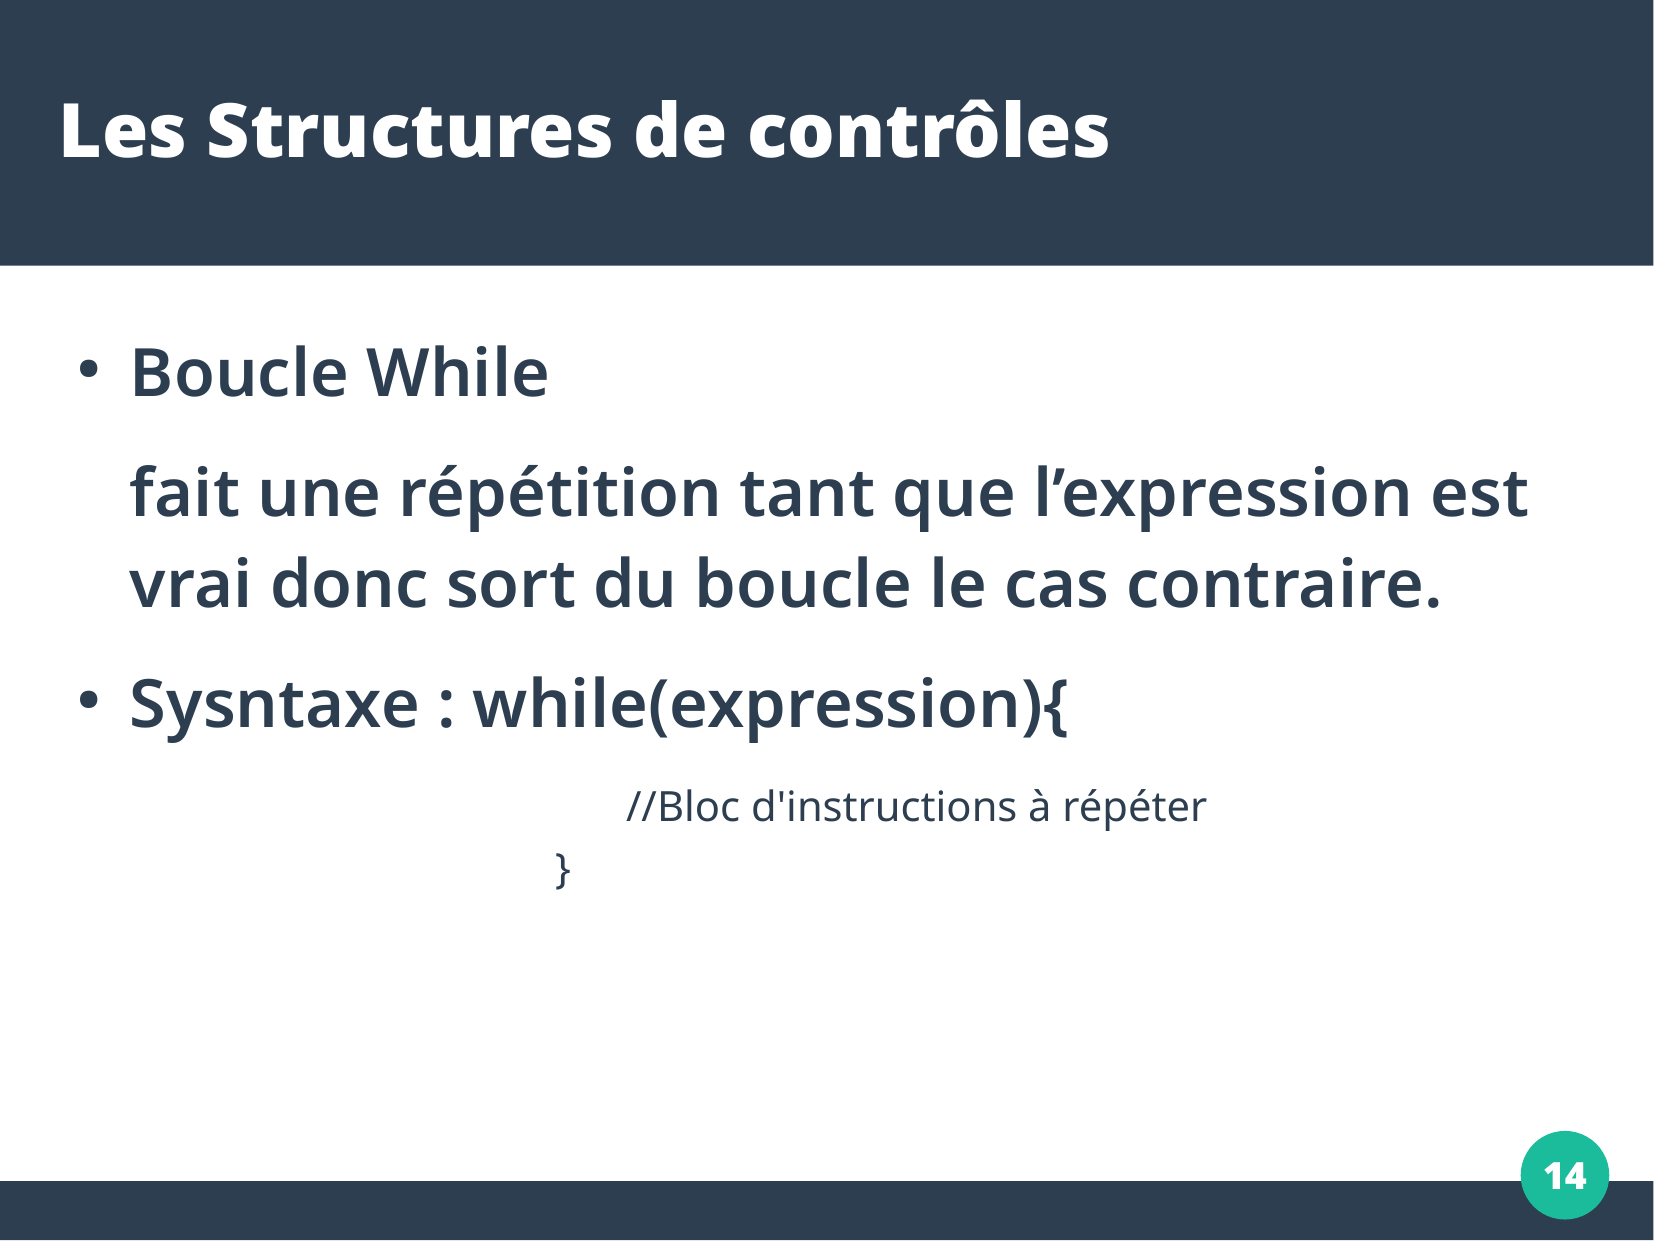

# Les Structures de contrôles
Boucle While
fait une répétition tant que l’expression est vrai donc sort du boucle le cas contraire.
Sysntaxe : while(expression){
//Bloc d'instructions à répéter
}
14